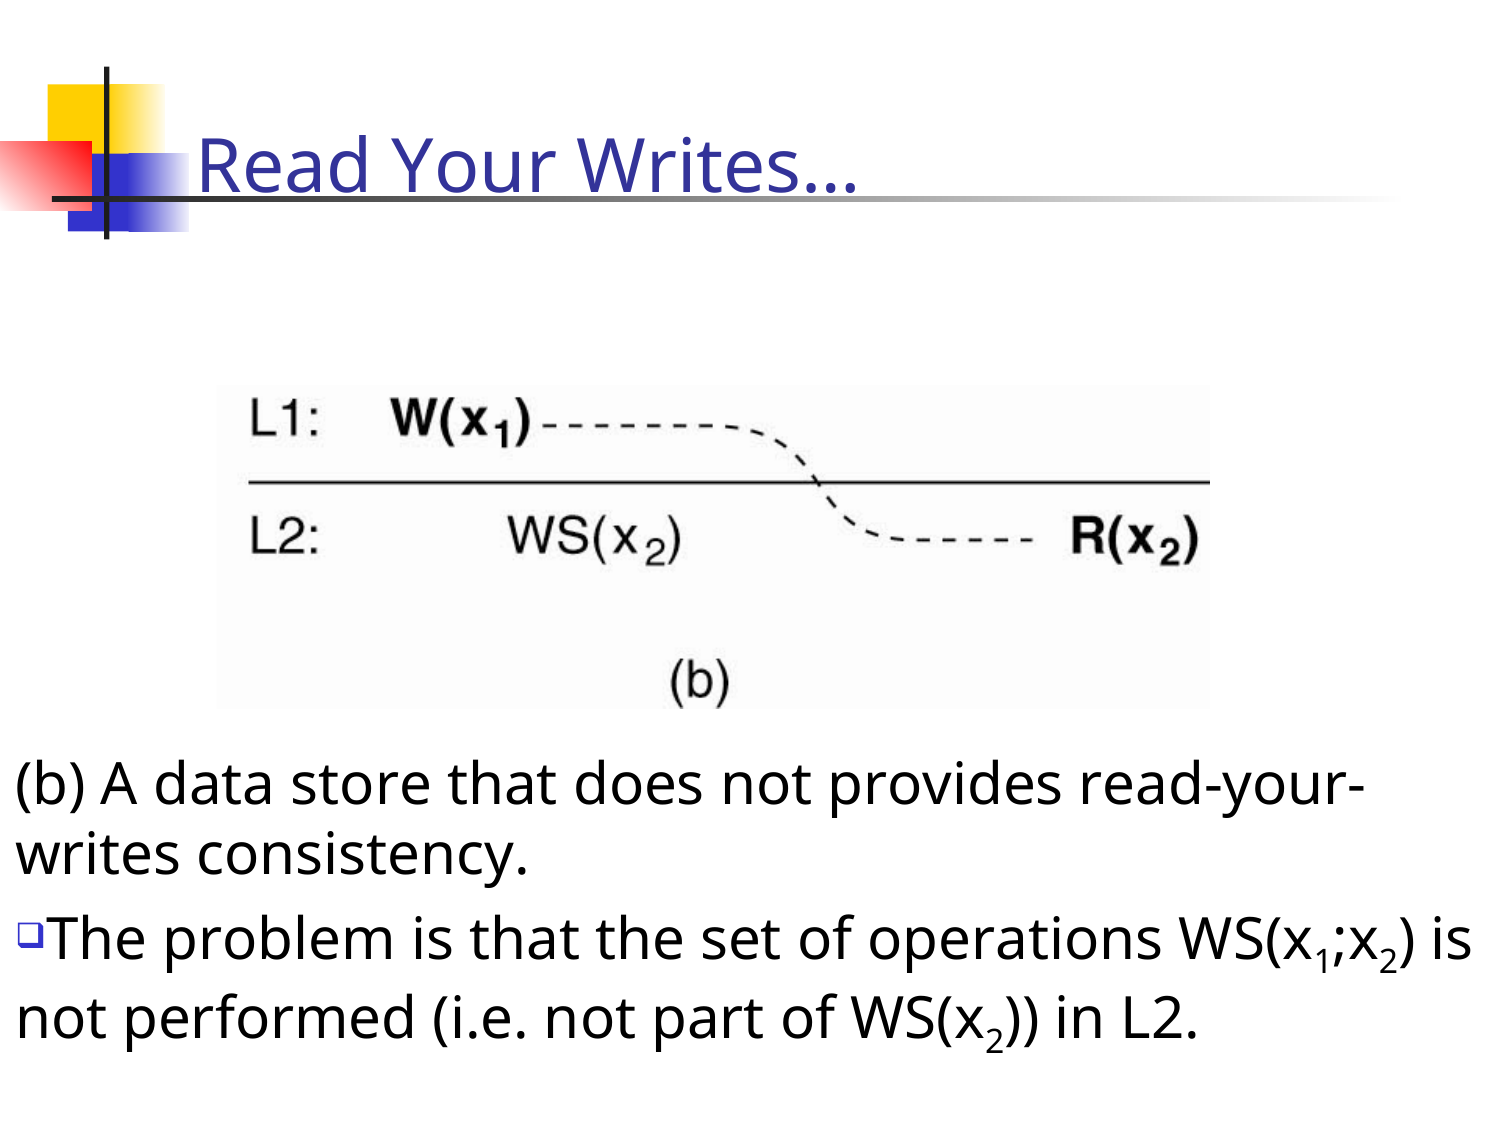

Read Your Writes…
(b) A data store that does not provides read-your-writes consistency.
The problem is that the set of operations WS(x1;x2) is not performed (i.e. not part of WS(x2)) in L2.